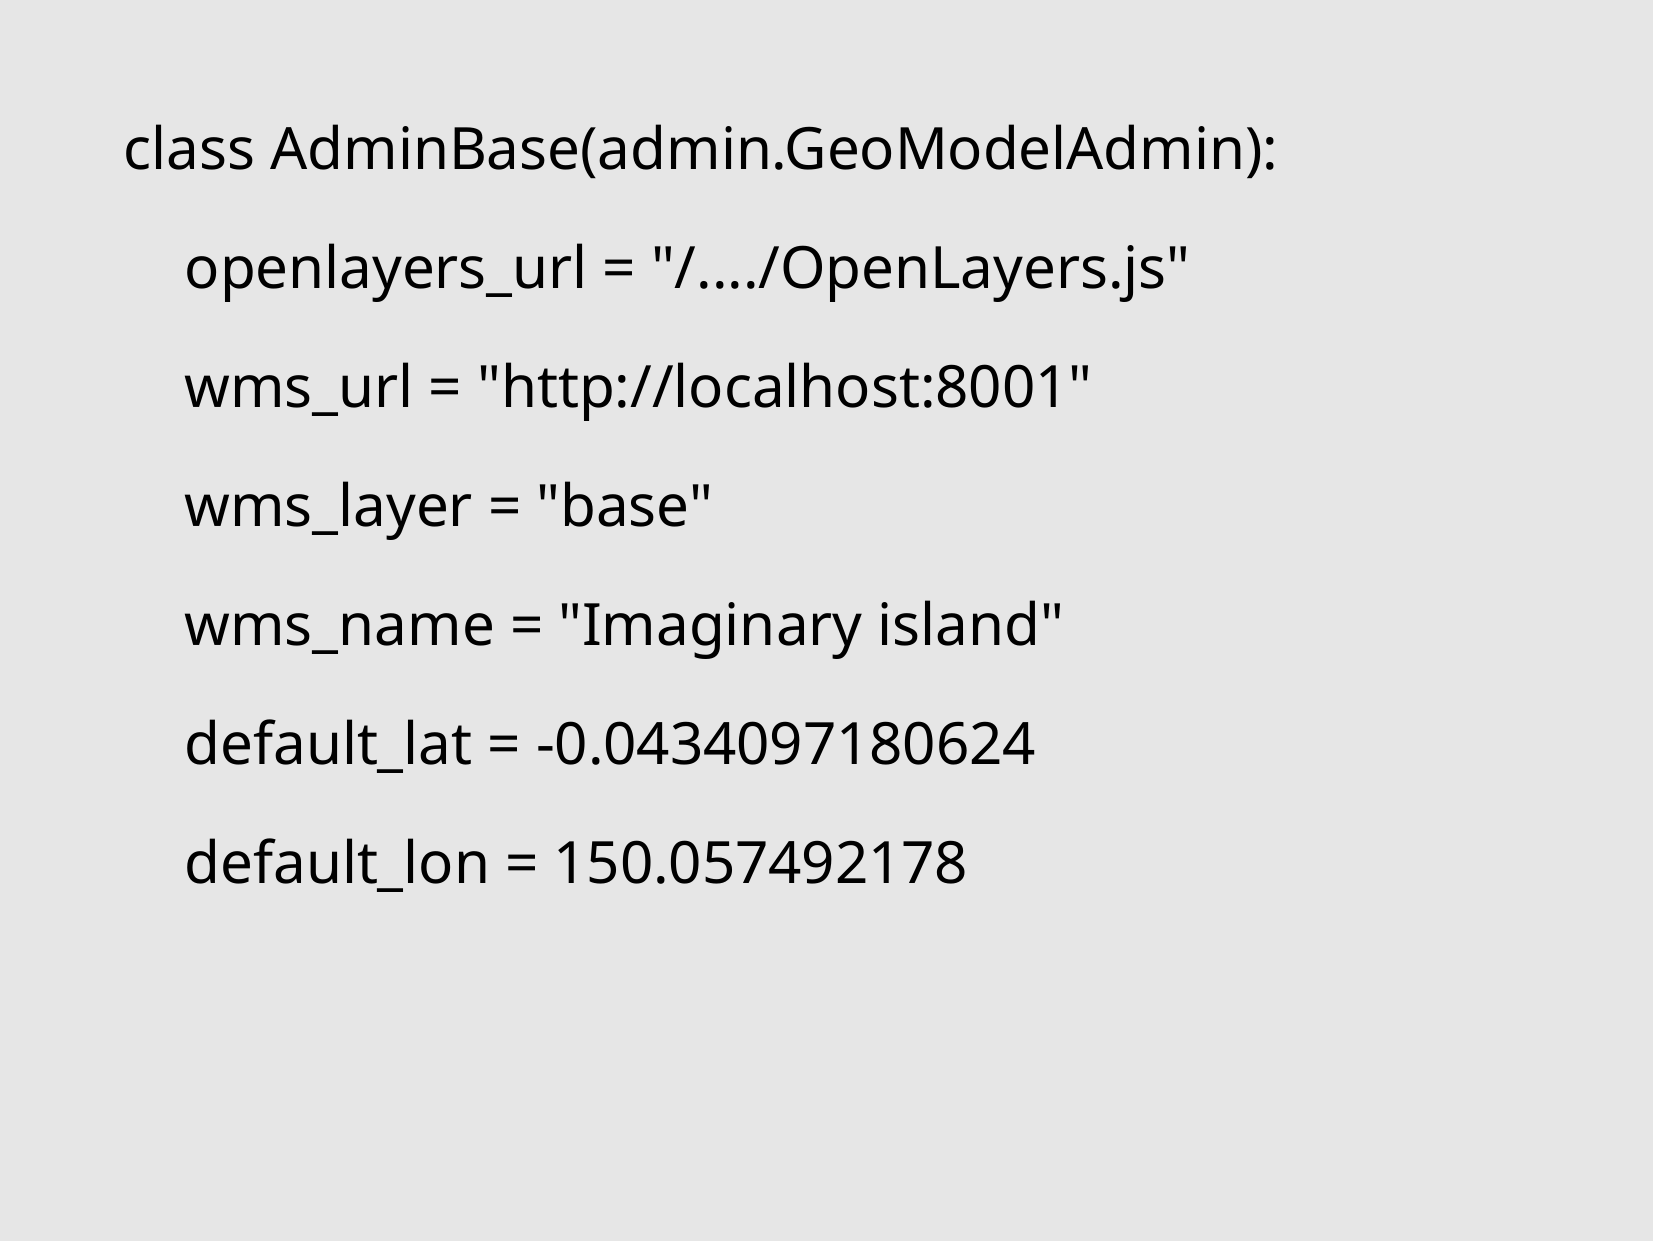

class AdminBase(admin.GeoModelAdmin):
 openlayers_url = "/..../OpenLayers.js"
 wms_url = "http://localhost:8001"
 wms_layer = "base"
 wms_name = "Imaginary island"
 default_lat = -0.0434097180624
 default_lon = 150.057492178